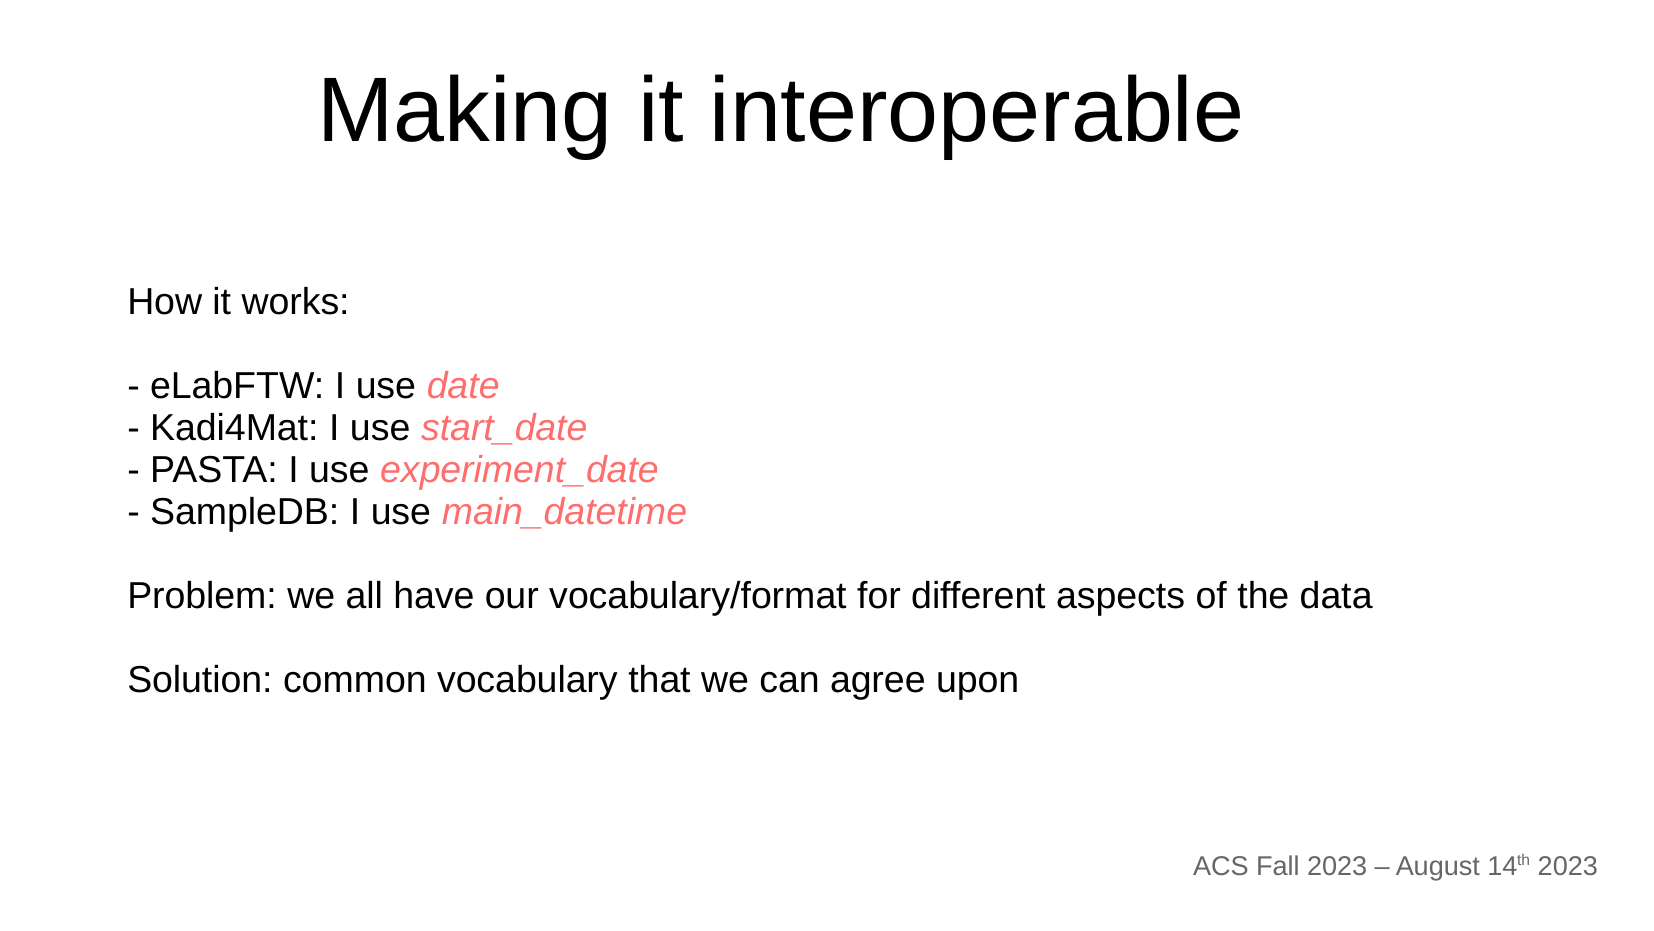

# Making it interoperable
How it works:
- eLabFTW: I use date
- Kadi4Mat: I use start_date
- PASTA: I use experiment_date
- SampleDB: I use main_datetime
Problem: we all have our vocabulary/format for different aspects of the data
Solution: common vocabulary that we can agree upon
ACS Fall 2023 – August 14th 2023